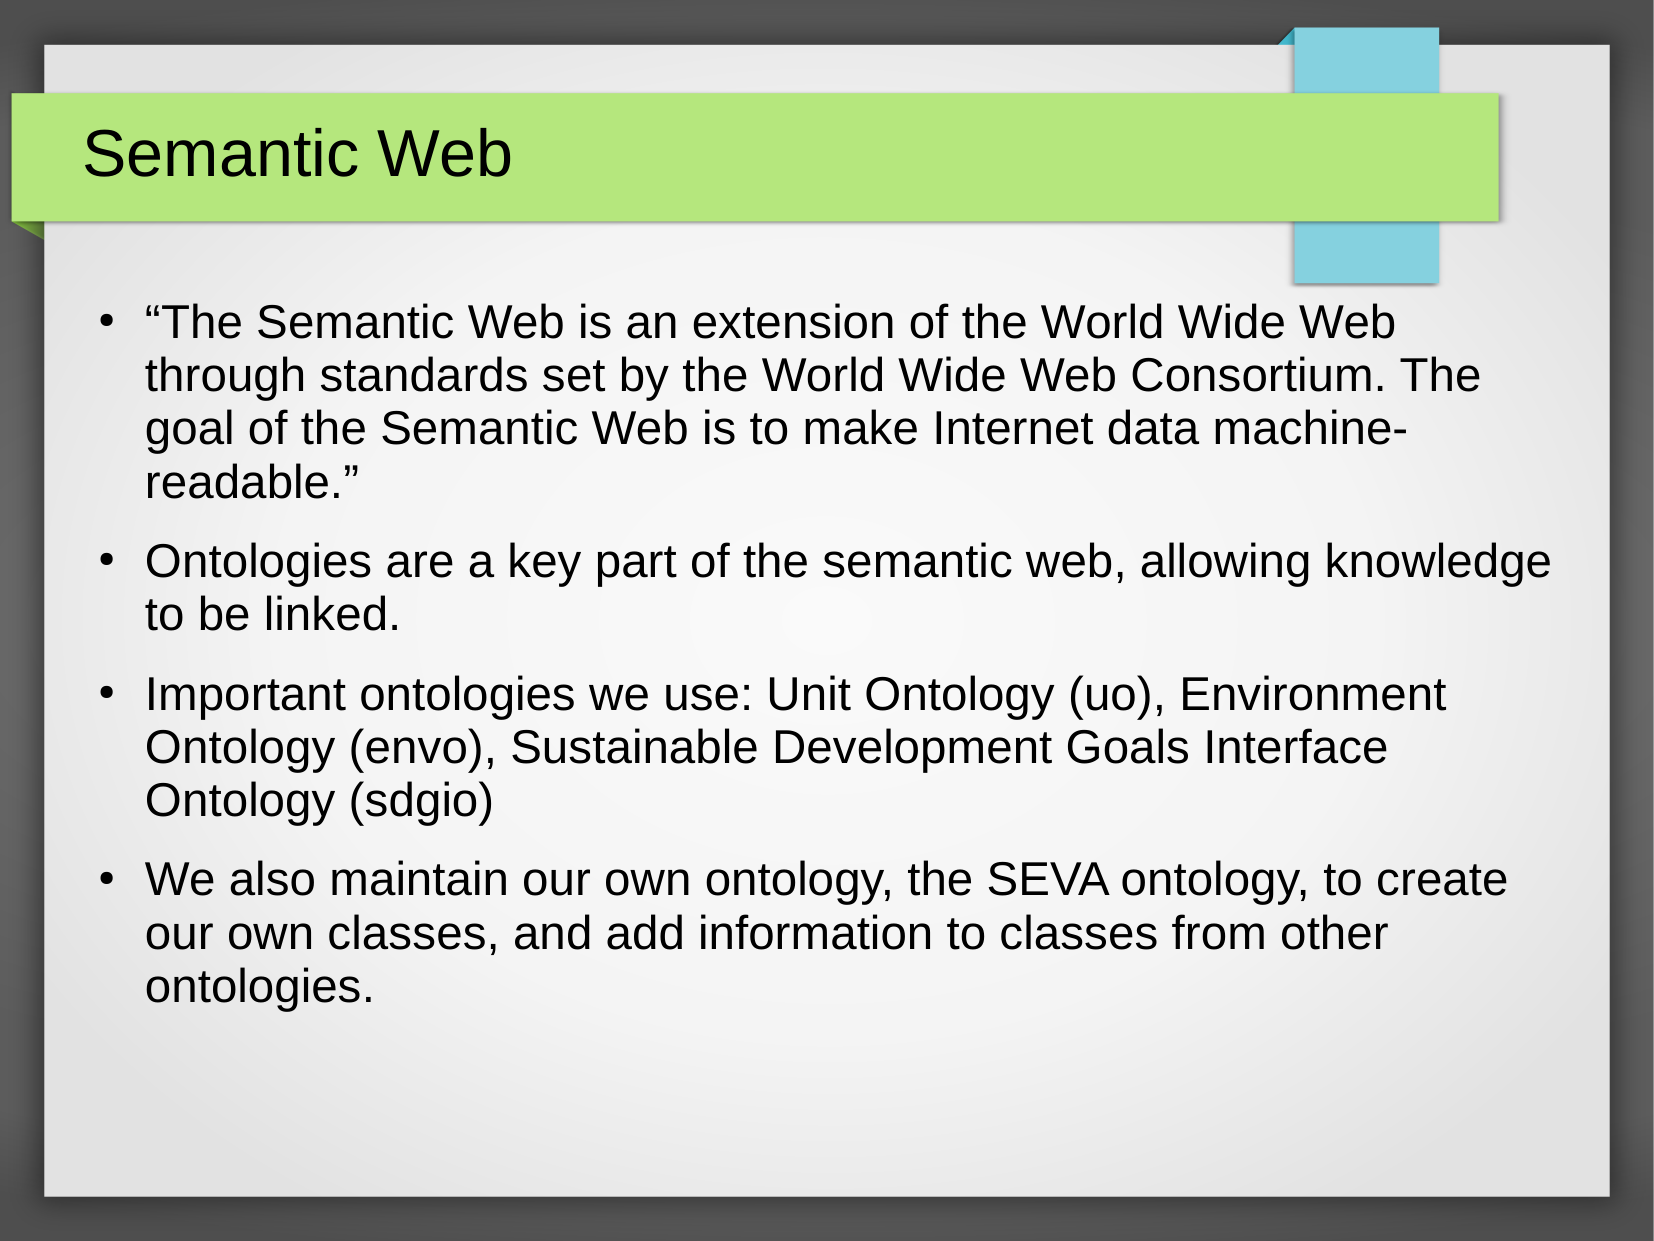

# Semantic Web
“The Semantic Web is an extension of the World Wide Web through standards set by the World Wide Web Consortium. The goal of the Semantic Web is to make Internet data machine-readable.”
Ontologies are a key part of the semantic web, allowing knowledge to be linked.
Important ontologies we use: Unit Ontology (uo), Environment Ontology (envo), Sustainable Development Goals Interface Ontology (sdgio)
We also maintain our own ontology, the SEVA ontology, to create our own classes, and add information to classes from other ontologies.